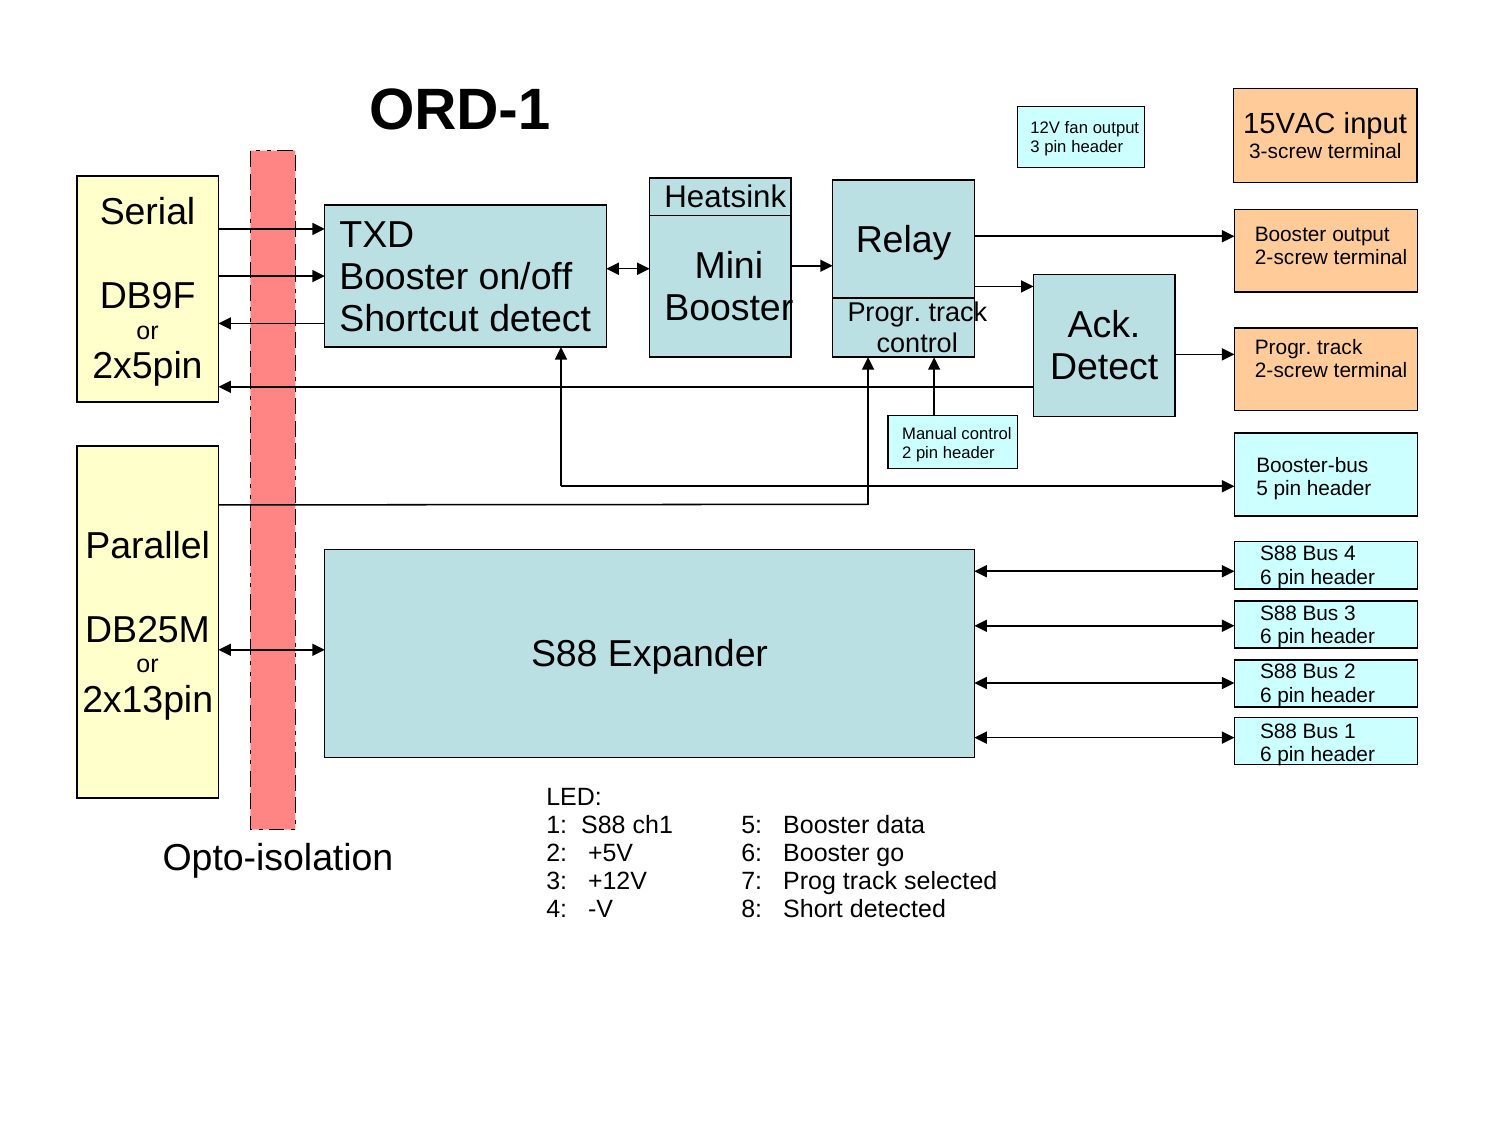

ORD-1
15VAC input
3-screw terminal
12V fan output
3 pin header
Serial
DB9F
or
2x5pin
Heatsink
Relay
TXD
Booster on/off
Shortcut detect
Booster output
2-screw terminal
Mini
Booster
Ack.
Detect
Progr. track
control
Progr. track
2-screw terminal
Manual control
2 pin header
Parallel
DB25M
or
2x13pin
Booster-bus
5 pin header
S88 Bus 4
6 pin header
S88 Expander
S88 Bus 3
6 pin header
S88 Bus 2
6 pin header
S88 Bus 1
6 pin header
LED:
1: S88 ch1
2: +5V
3: +12V
4: -V
5: Booster data
6: Booster go
7: Prog track selected
8: Short detected
Opto-isolation